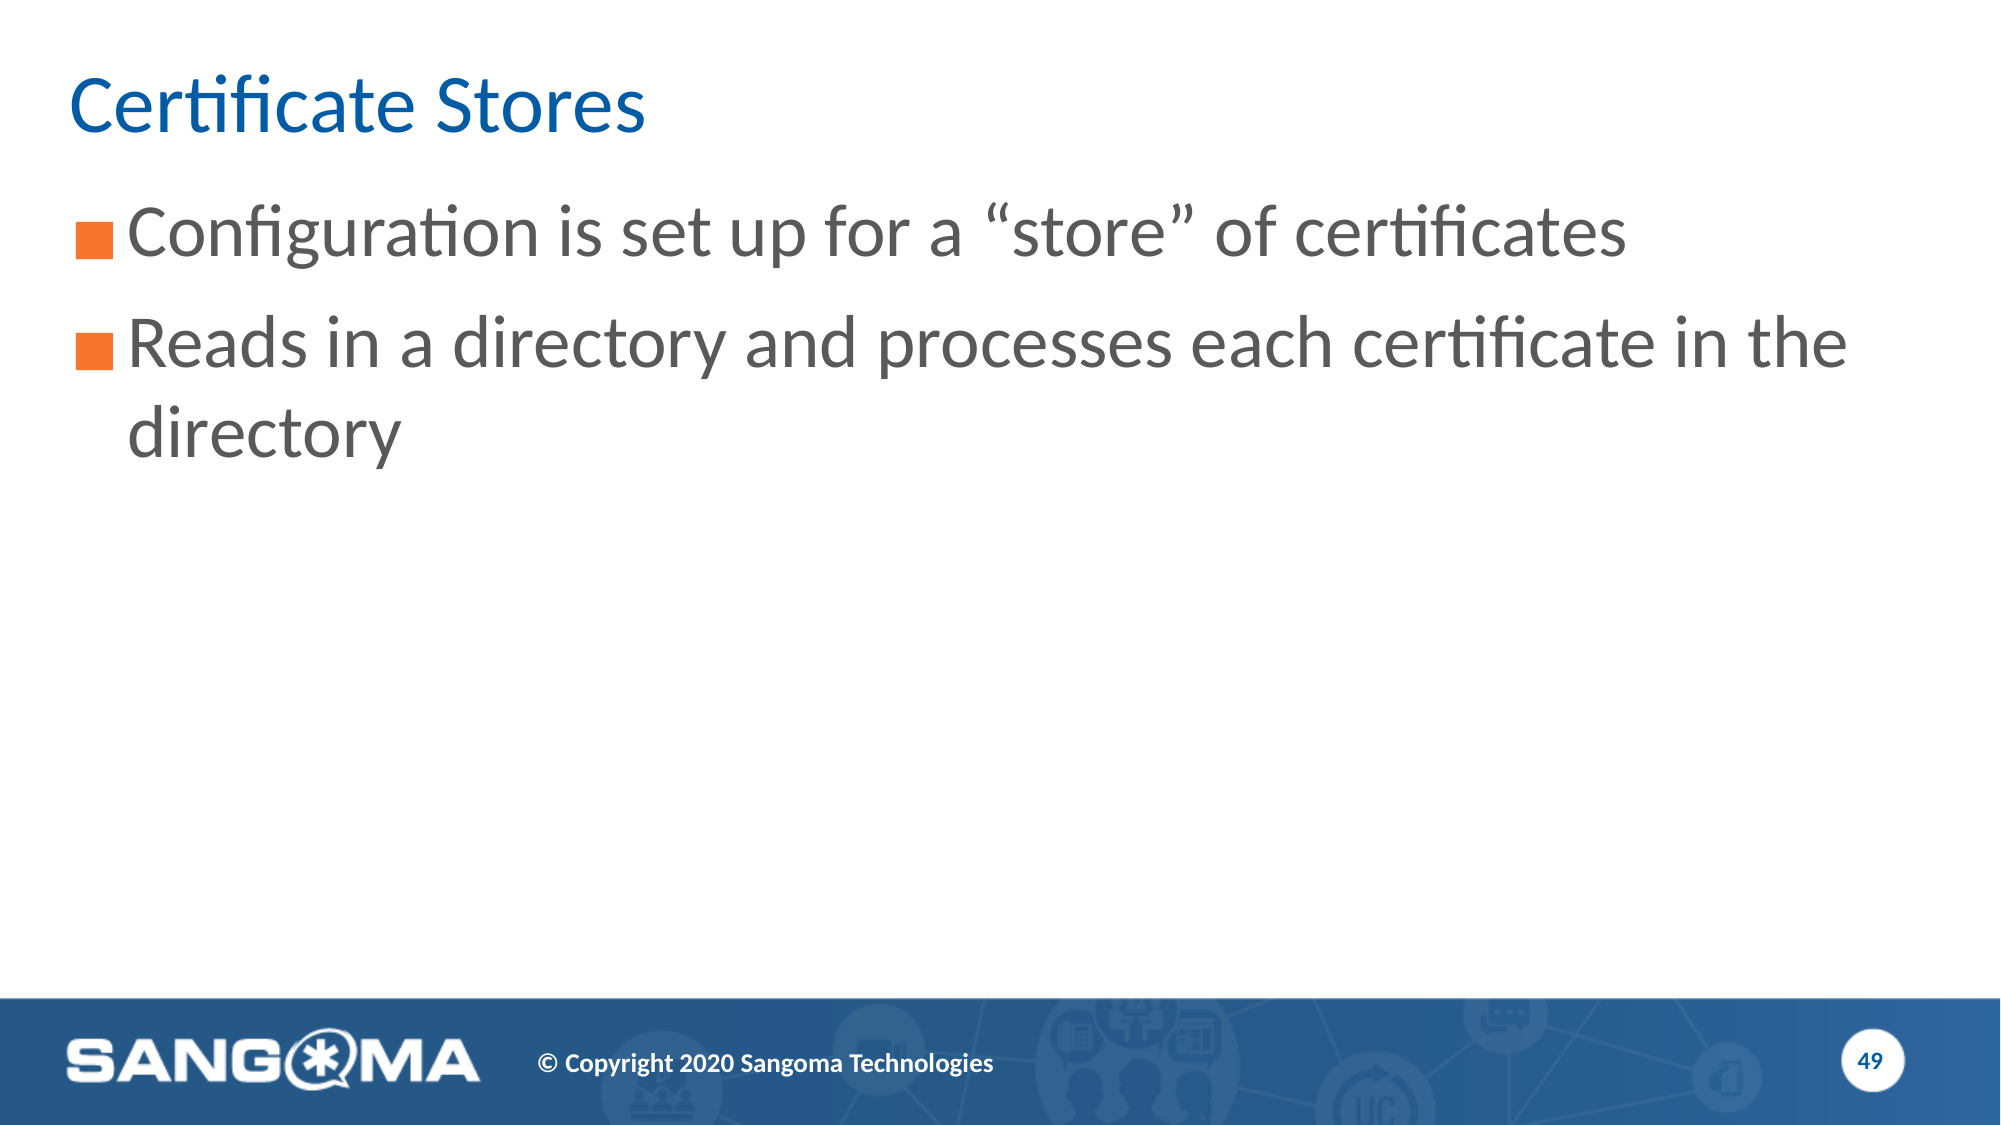

# Certificate Stores
Configuration is set up for a “store” of certificates
Reads in a directory and processes each certificate in the directory